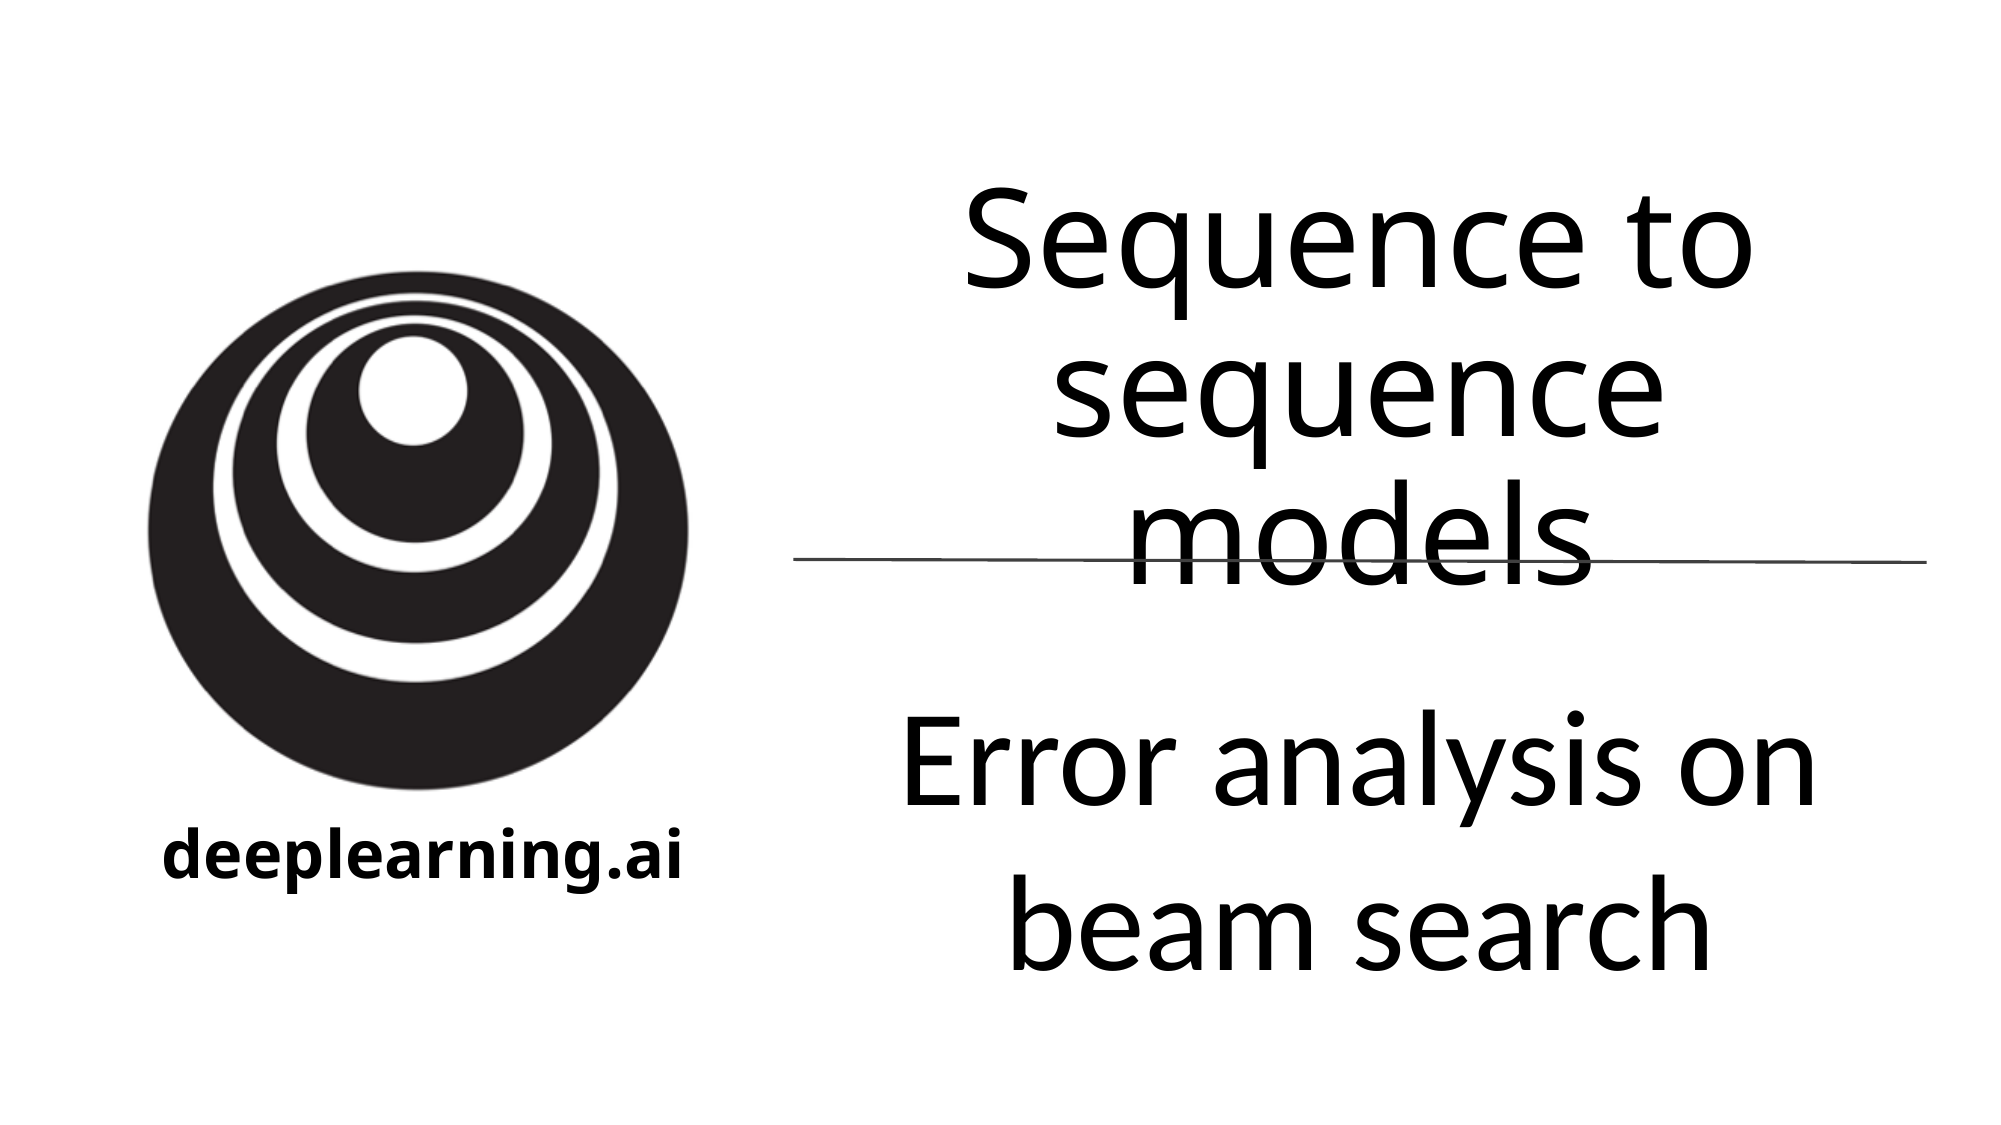

# Sequence to sequence models
deeplearning.ai
Error analysis on beam search